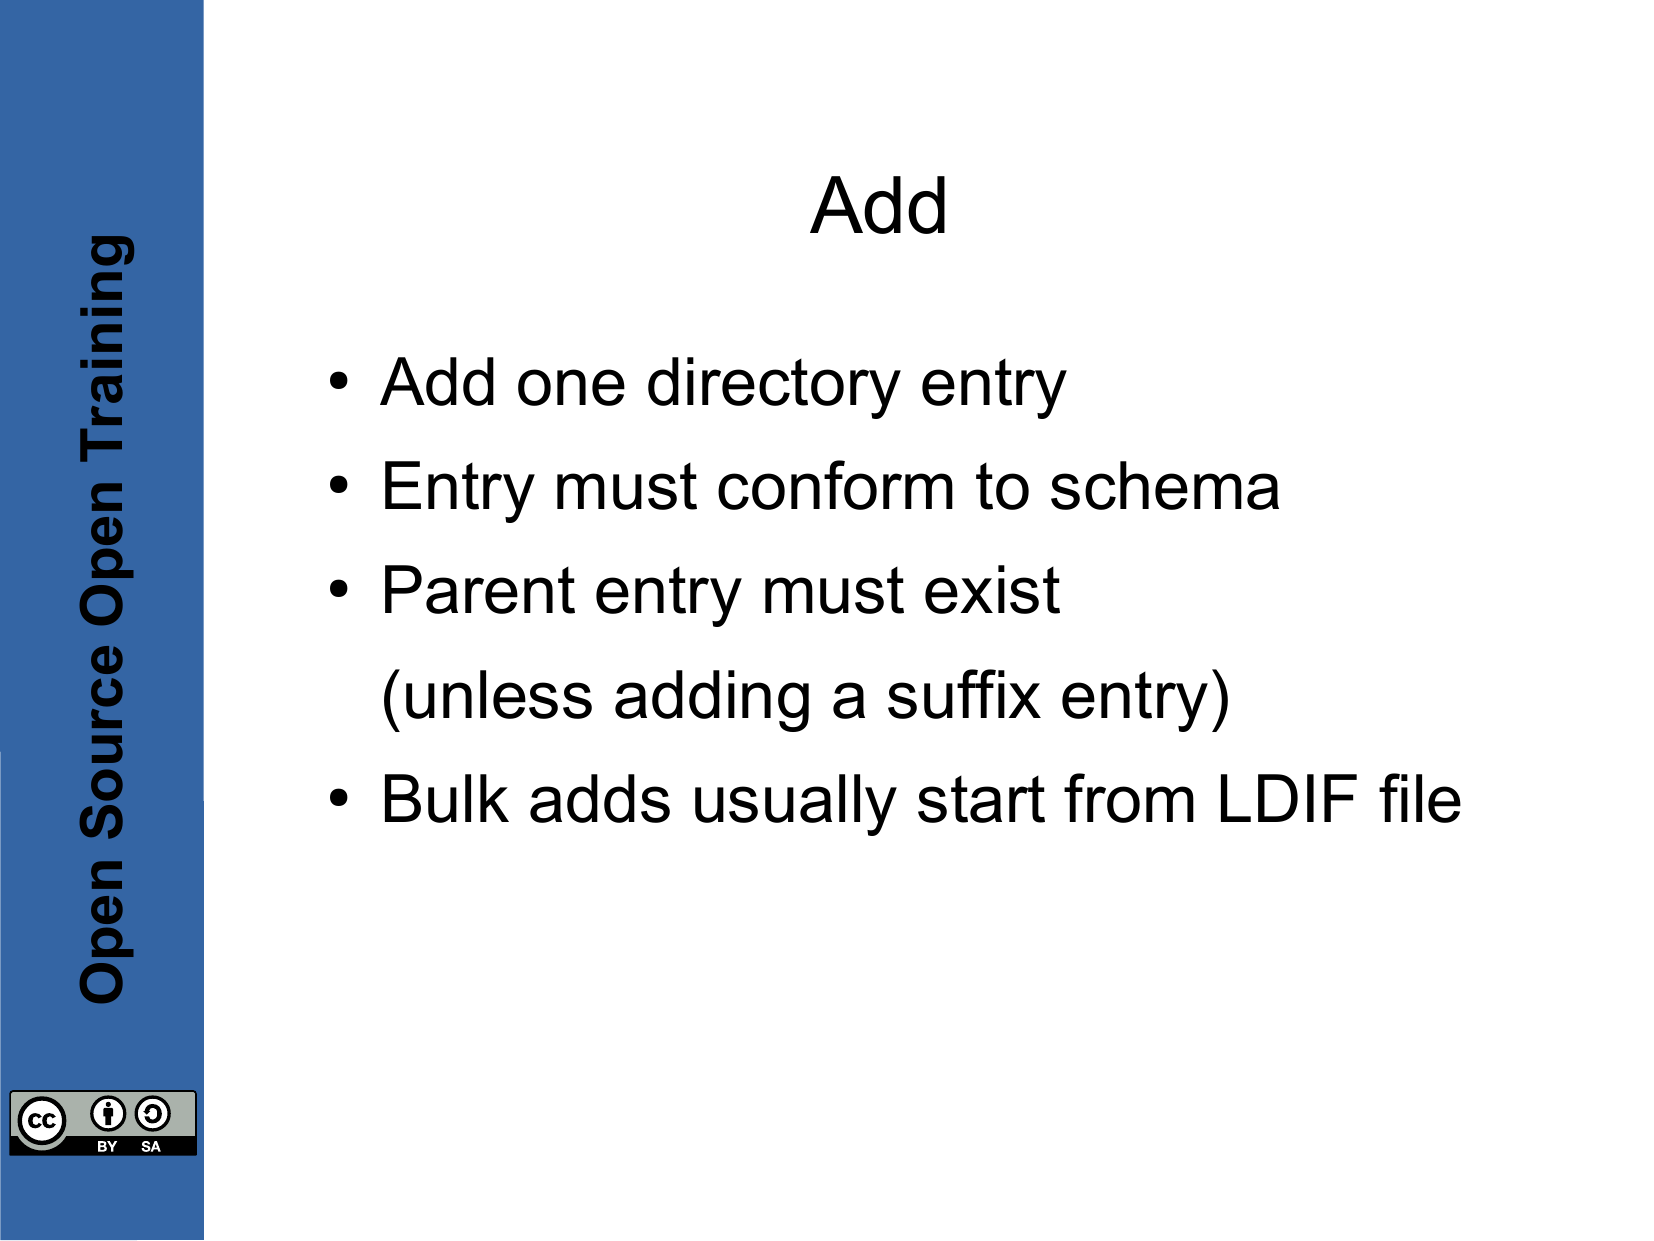

# Add
Add one directory entry
Entry must conform to schema
Parent entry must exist
(unless adding a suffix entry)
Bulk adds usually start from LDIF file